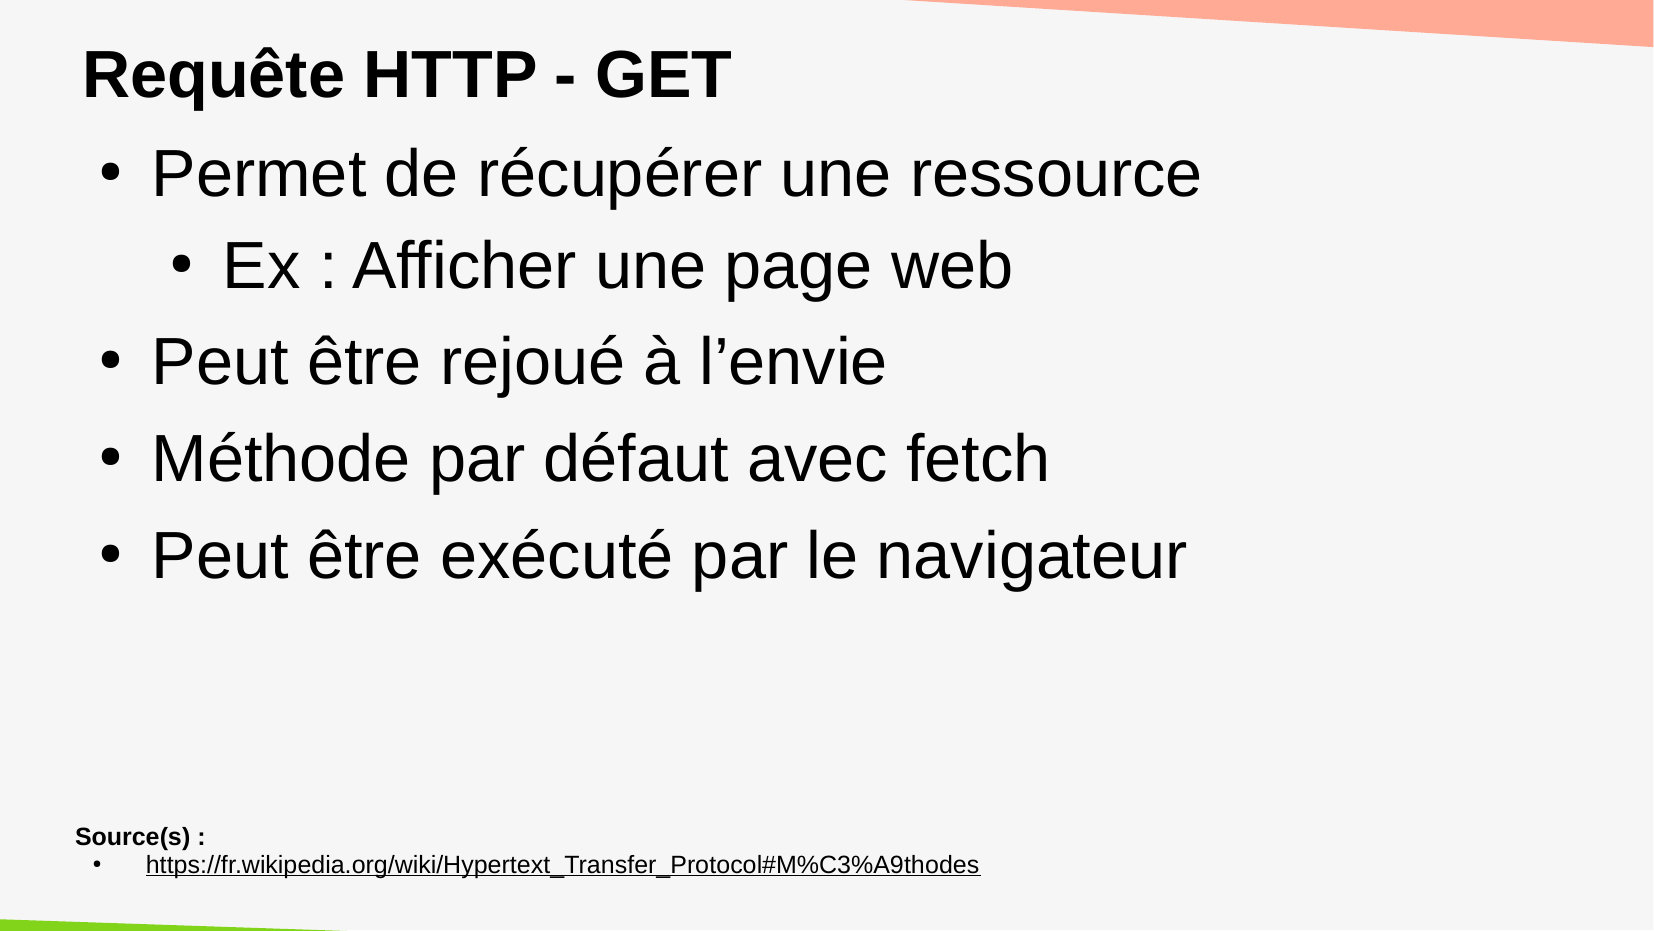

# Requête HTTP - GET
Permet de récupérer une ressource
Ex : Afficher une page web
Peut être rejoué à l’envie
Méthode par défaut avec fetch
Peut être exécuté par le navigateur
Source(s) :
https://fr.wikipedia.org/wiki/Hypertext_Transfer_Protocol#M%C3%A9thodes